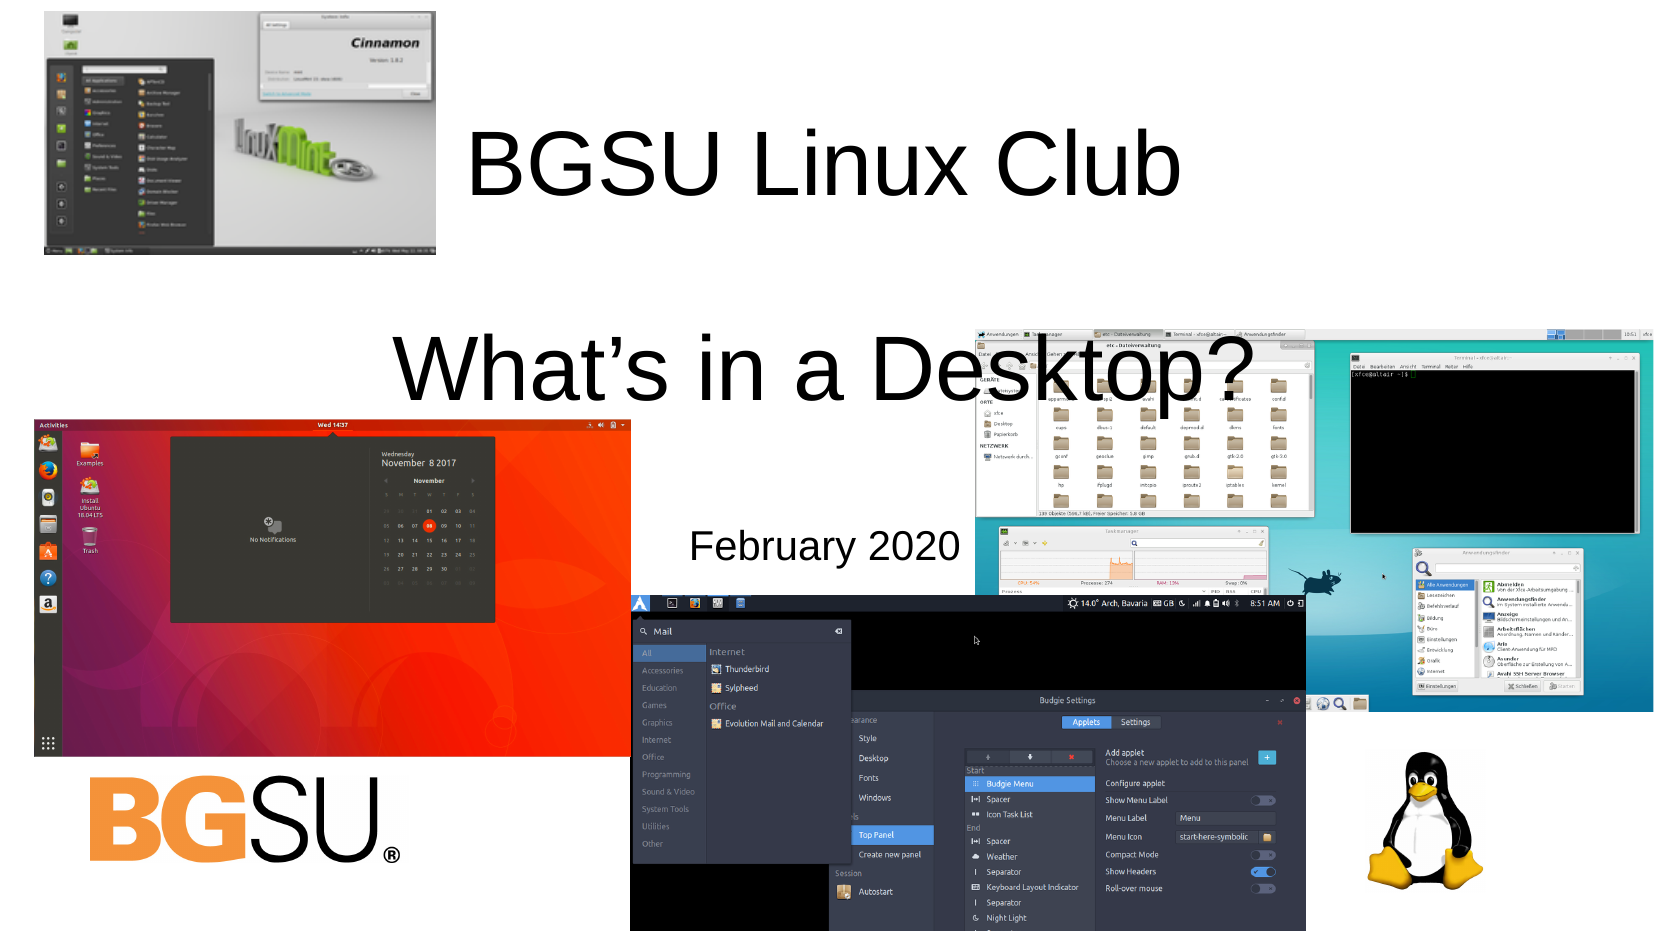

BGSU Linux Club
What’s in a Desktop?
February 2020